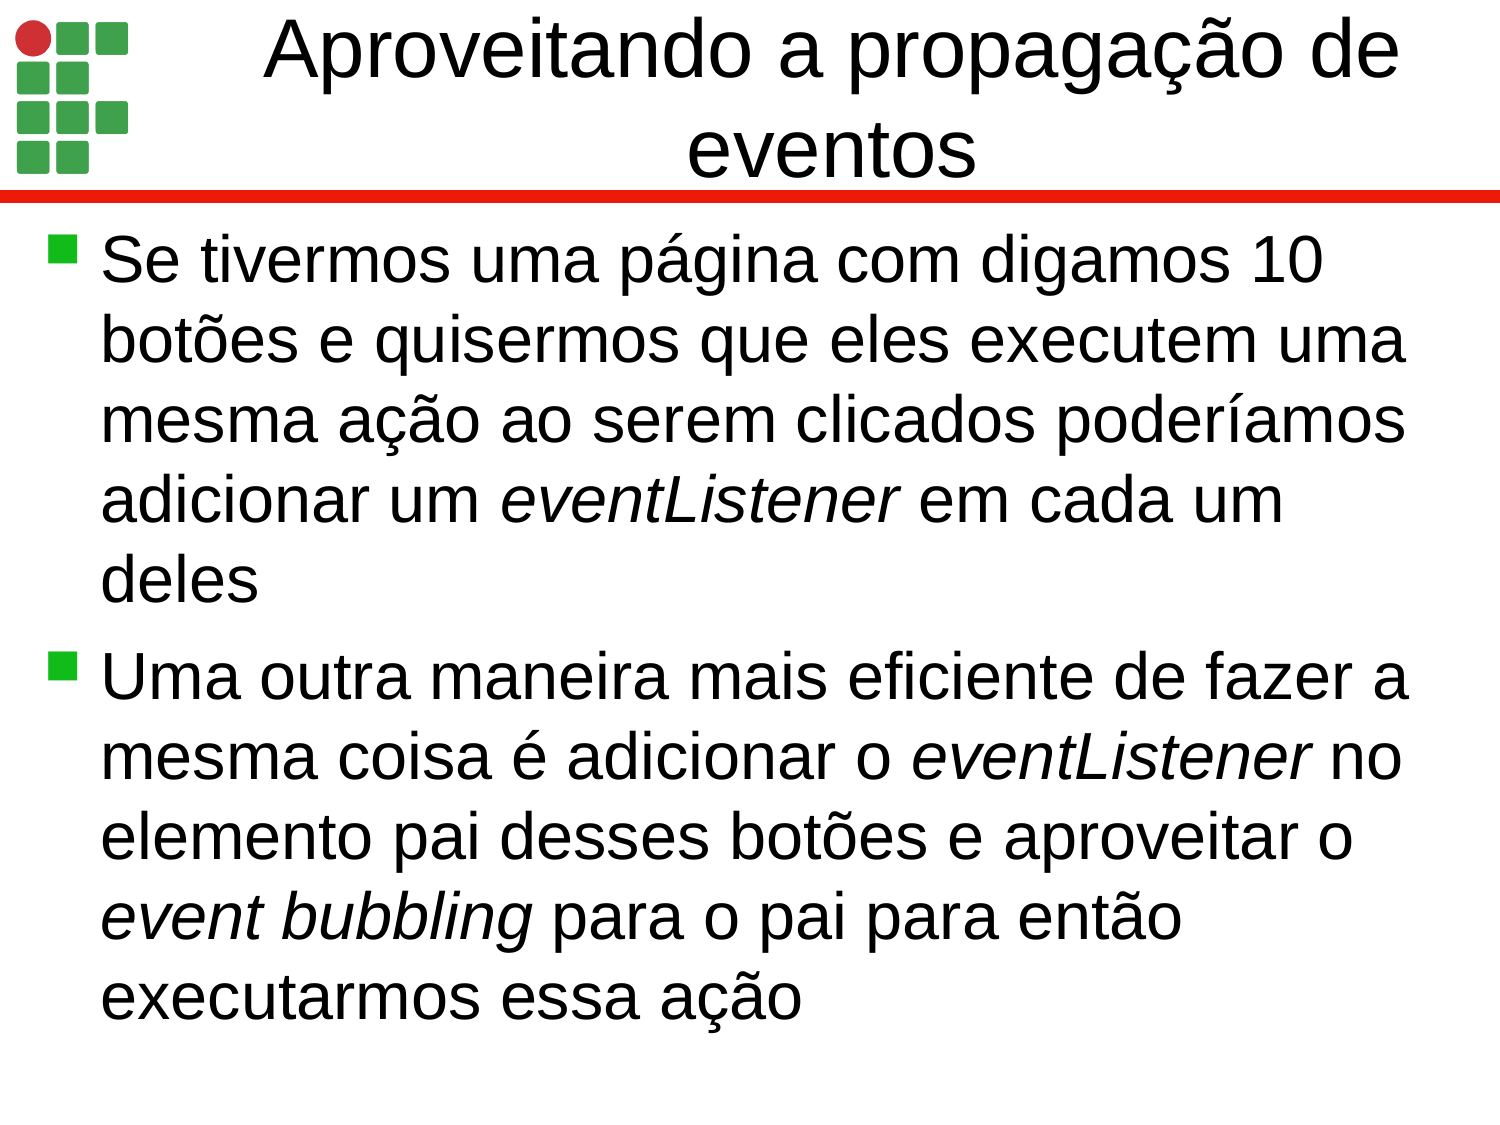

# Aproveitando a propagação de eventos
Se tivermos uma página com digamos 10 botões e quisermos que eles executem uma mesma ação ao serem clicados poderíamos adicionar um eventListener em cada um deles
Uma outra maneira mais eficiente de fazer a mesma coisa é adicionar o eventListener no elemento pai desses botões e aproveitar o event bubbling para o pai para então executarmos essa ação